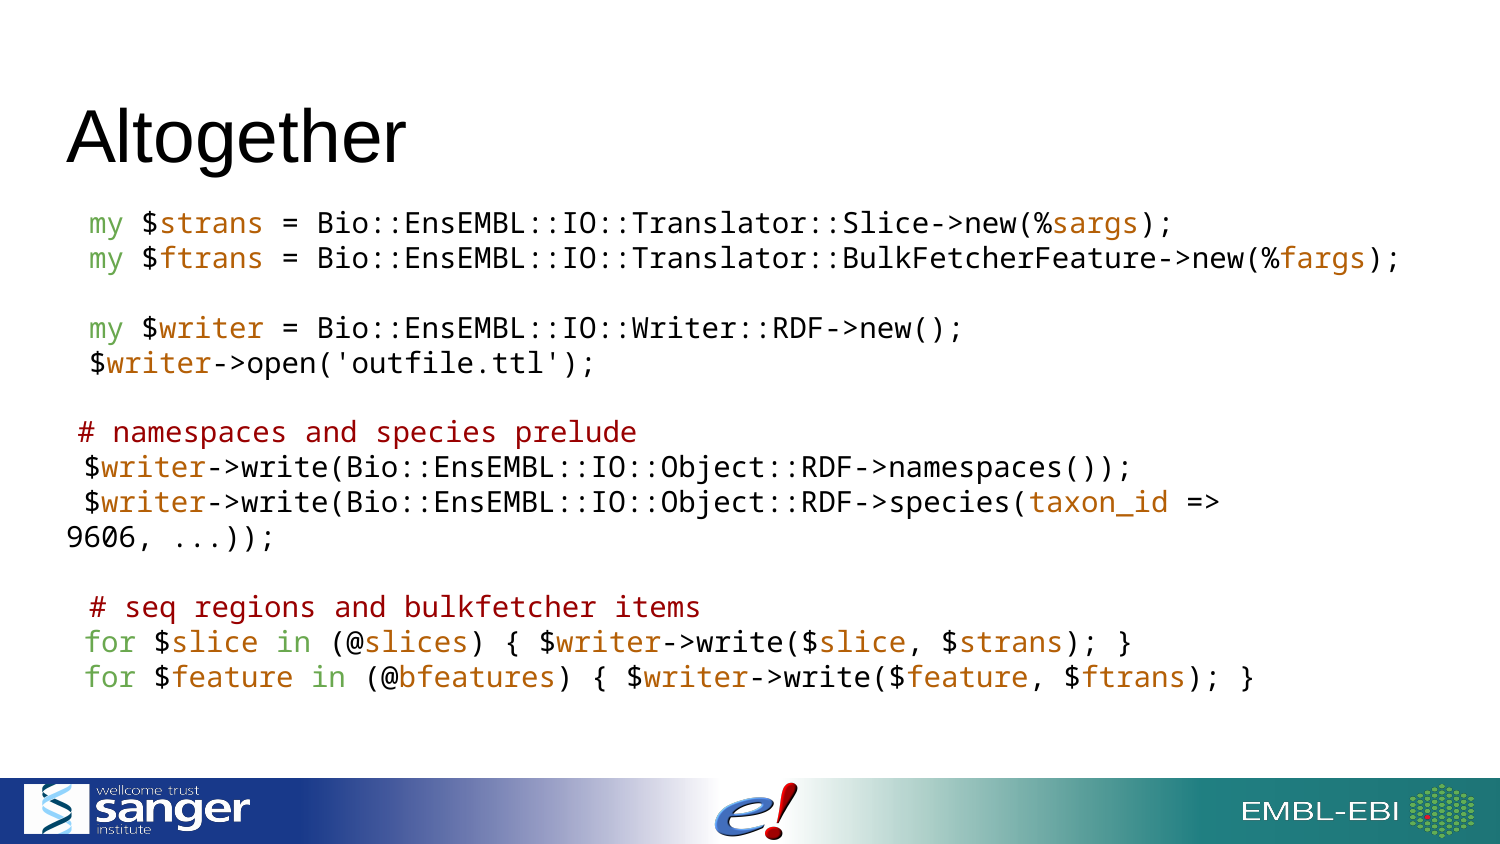

# Altogether
my $strans = Bio::EnsEMBL::IO::Translator::Slice->new(%sargs);
my $ftrans = Bio::EnsEMBL::IO::Translator::BulkFetcherFeature->new(%fargs);
my $writer = Bio::EnsEMBL::IO::Writer::RDF->new();
$writer->open('outfile.ttl');
# namespaces and species prelude
 $writer->write(Bio::EnsEMBL::IO::Object::RDF->namespaces());
 $writer->write(Bio::EnsEMBL::IO::Object::RDF->species(taxon_id => 9606, ...));
# seq regions and bulkfetcher items
 for $slice in (@slices) { $writer->write($slice, $strans); }
 for $feature in (@bfeatures) { $writer->write($feature, $ftrans); }